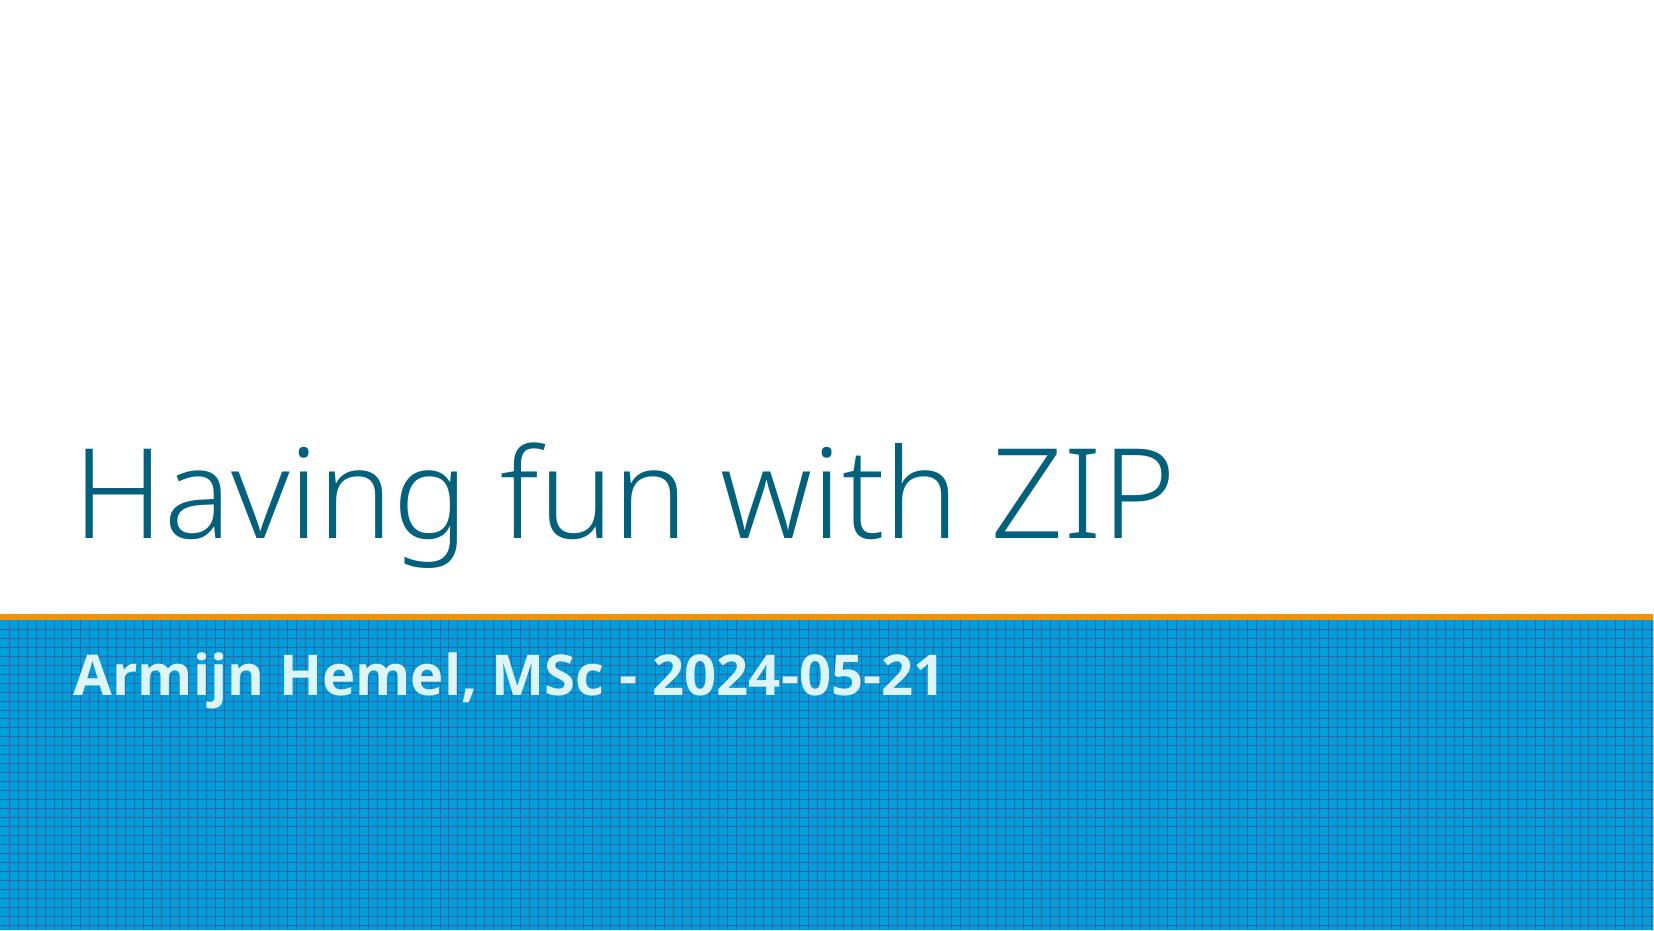

# Having fun with ZIP
Armijn Hemel, MSc - 2024-05-21